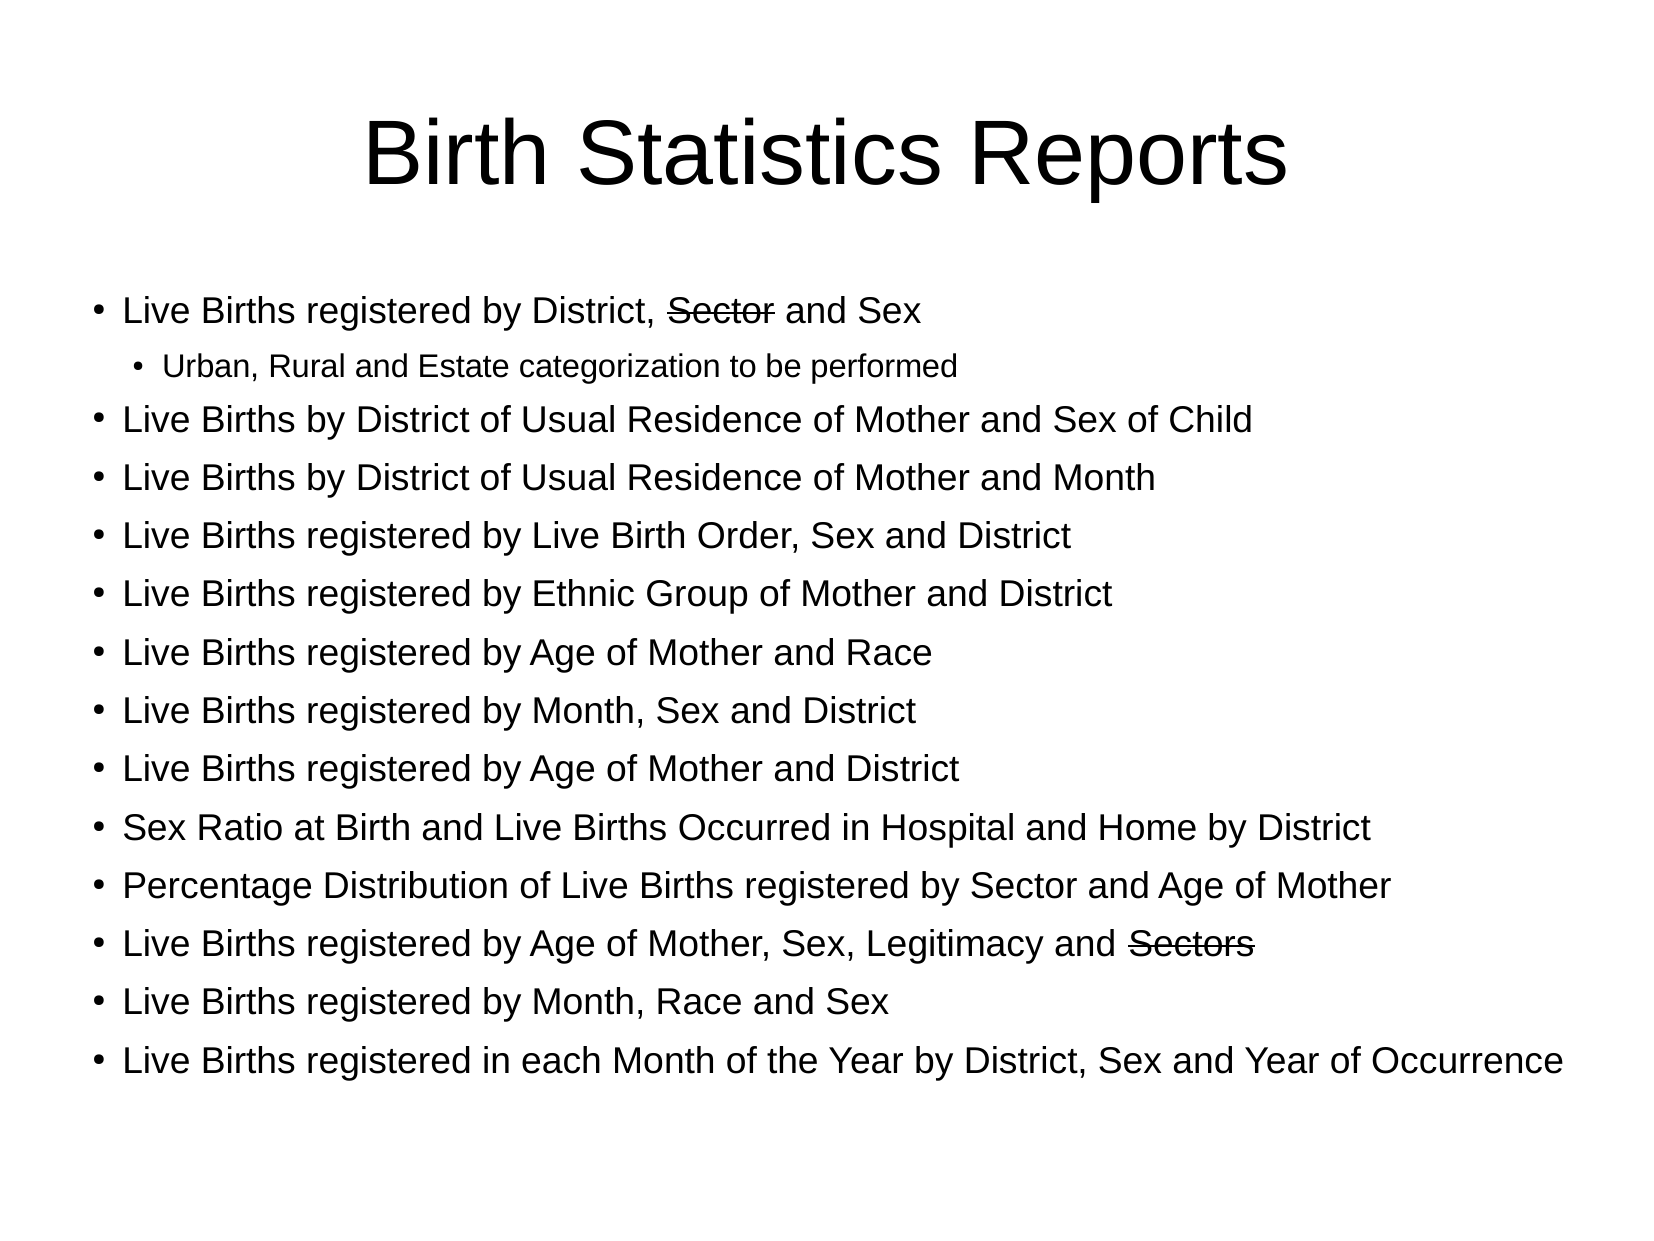

# Birth Statistics Reports
Live Births registered by District, Sector and Sex
Urban, Rural and Estate categorization to be performed
Live Births by District of Usual Residence of Mother and Sex of Child
Live Births by District of Usual Residence of Mother and Month
Live Births registered by Live Birth Order, Sex and District
Live Births registered by Ethnic Group of Mother and District
Live Births registered by Age of Mother and Race
Live Births registered by Month, Sex and District
Live Births registered by Age of Mother and District
Sex Ratio at Birth and Live Births Occurred in Hospital and Home by District
Percentage Distribution of Live Births registered by Sector and Age of Mother
Live Births registered by Age of Mother, Sex, Legitimacy and Sectors
Live Births registered by Month, Race and Sex
Live Births registered in each Month of the Year by District, Sex and Year of Occurrence